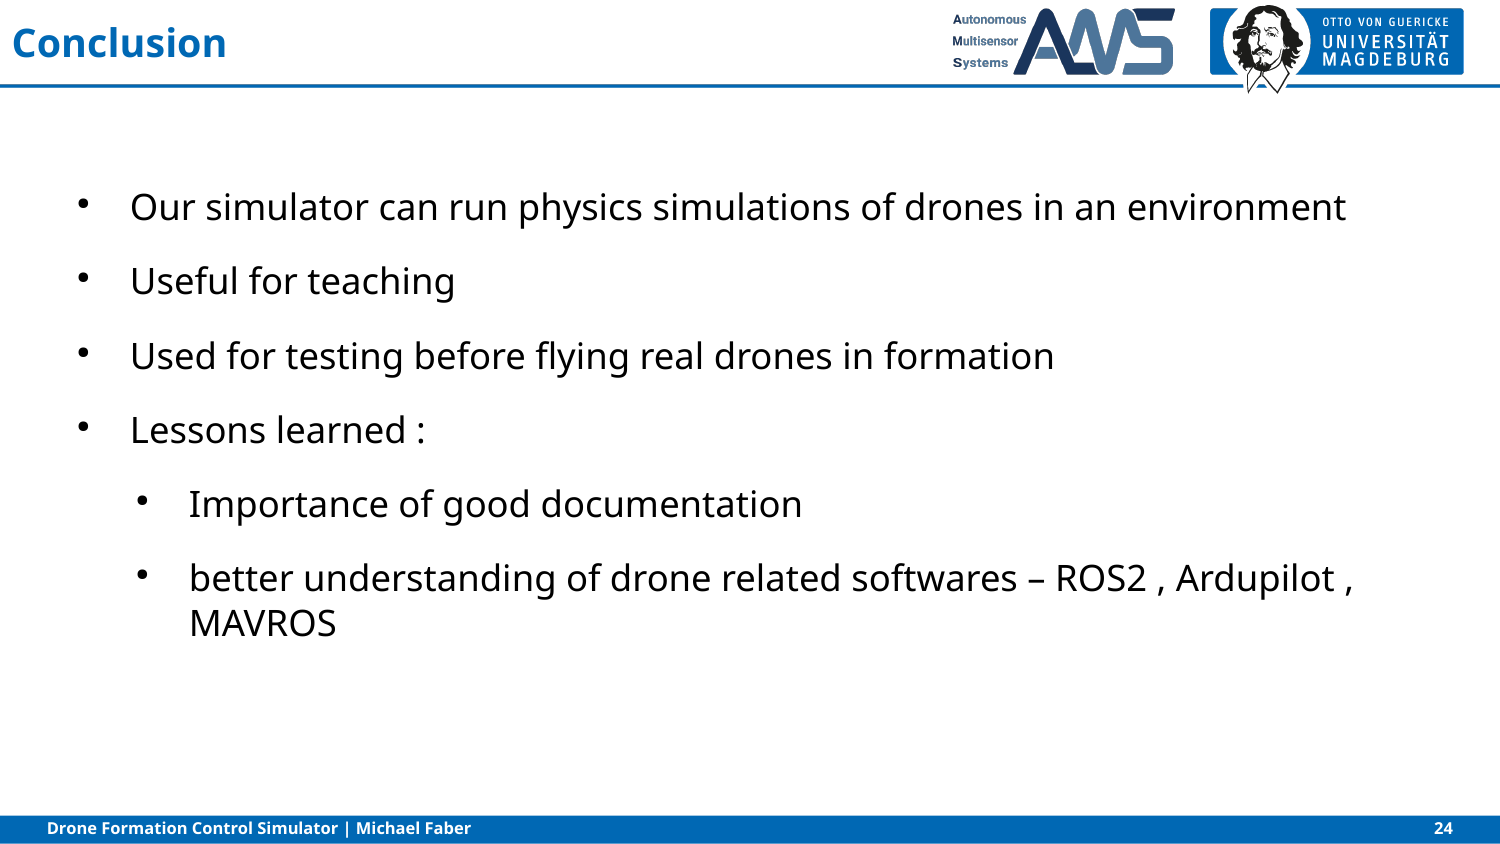

# Conclusion
Our simulator can run physics simulations of drones in an environment
Useful for teaching
Used for testing before flying real drones in formation
Lessons learned :
Importance of good documentation
better understanding of drone related softwares – ROS2 , Ardupilot , MAVROS
Drone Formation Control Simulator | Michael Faber
24